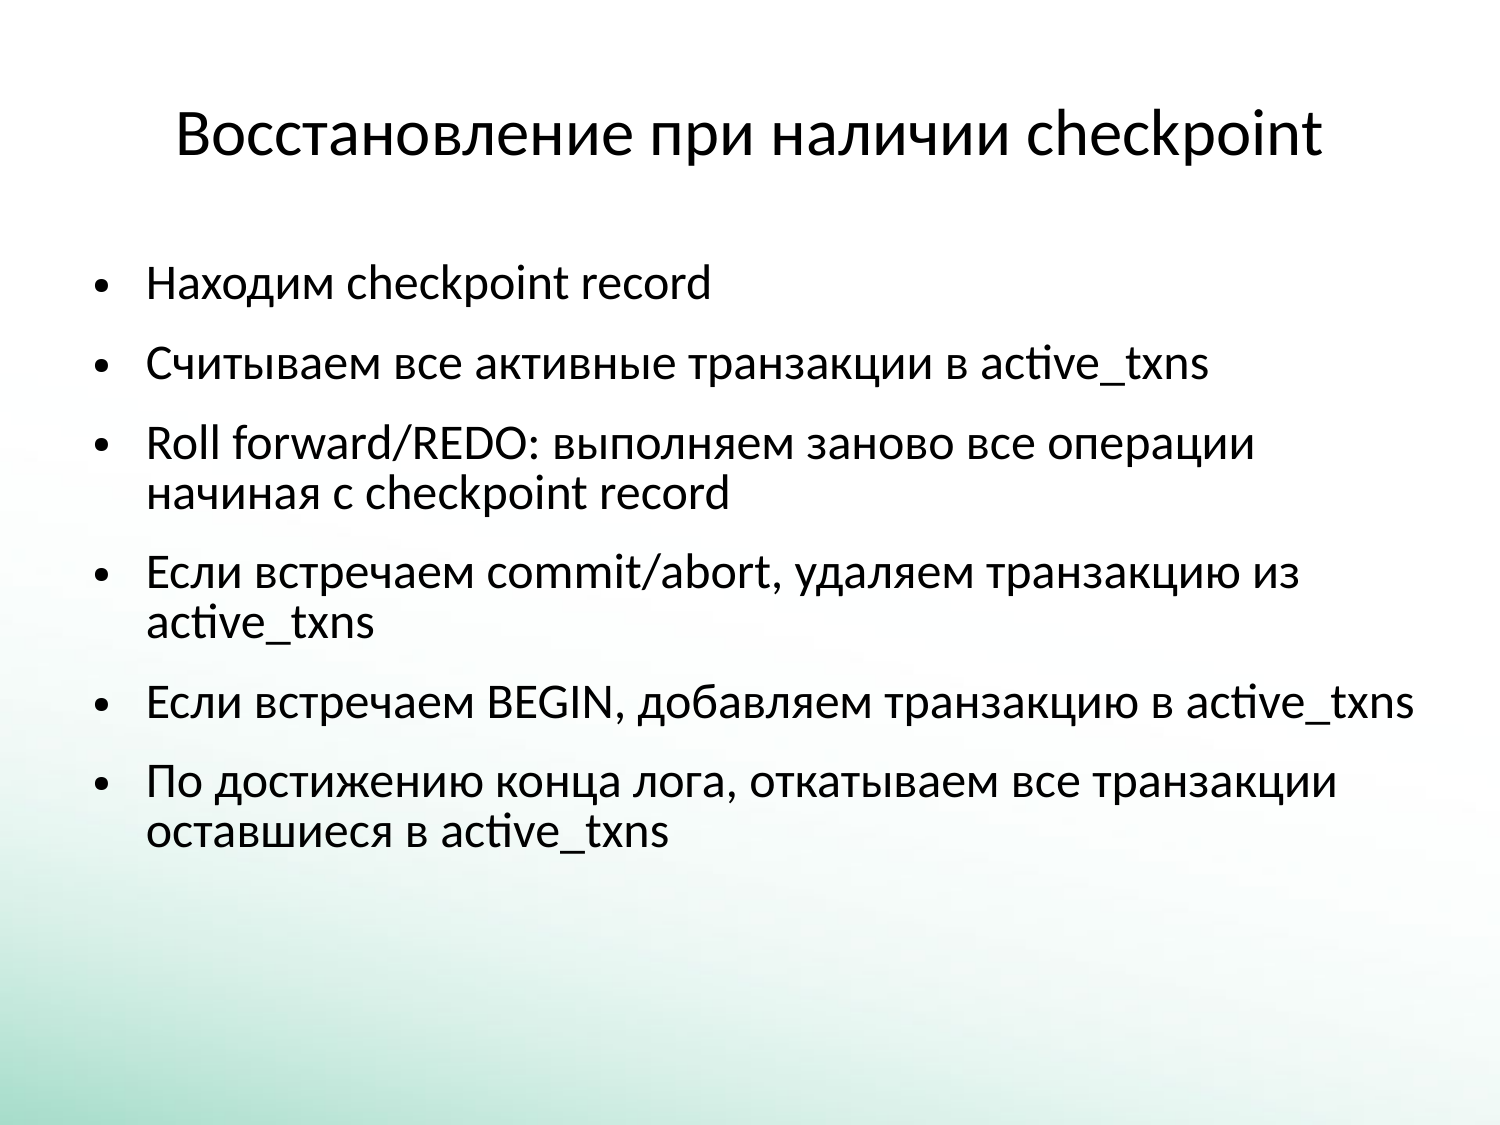

# Восстановление при наличии checkpoint
Находим checkpoint record
Считываем все активные транзакции в active_txns
Roll forward/REDO: выполняем заново все операции начиная с checkpoint record
Если встречаем commit/abort, удаляем транзакцию из active_txns
Если встречаем BEGIN, добавляем транзакцию в active_txns
По достижению конца лога, откатываем все транзакции оставшиеся в active_txns